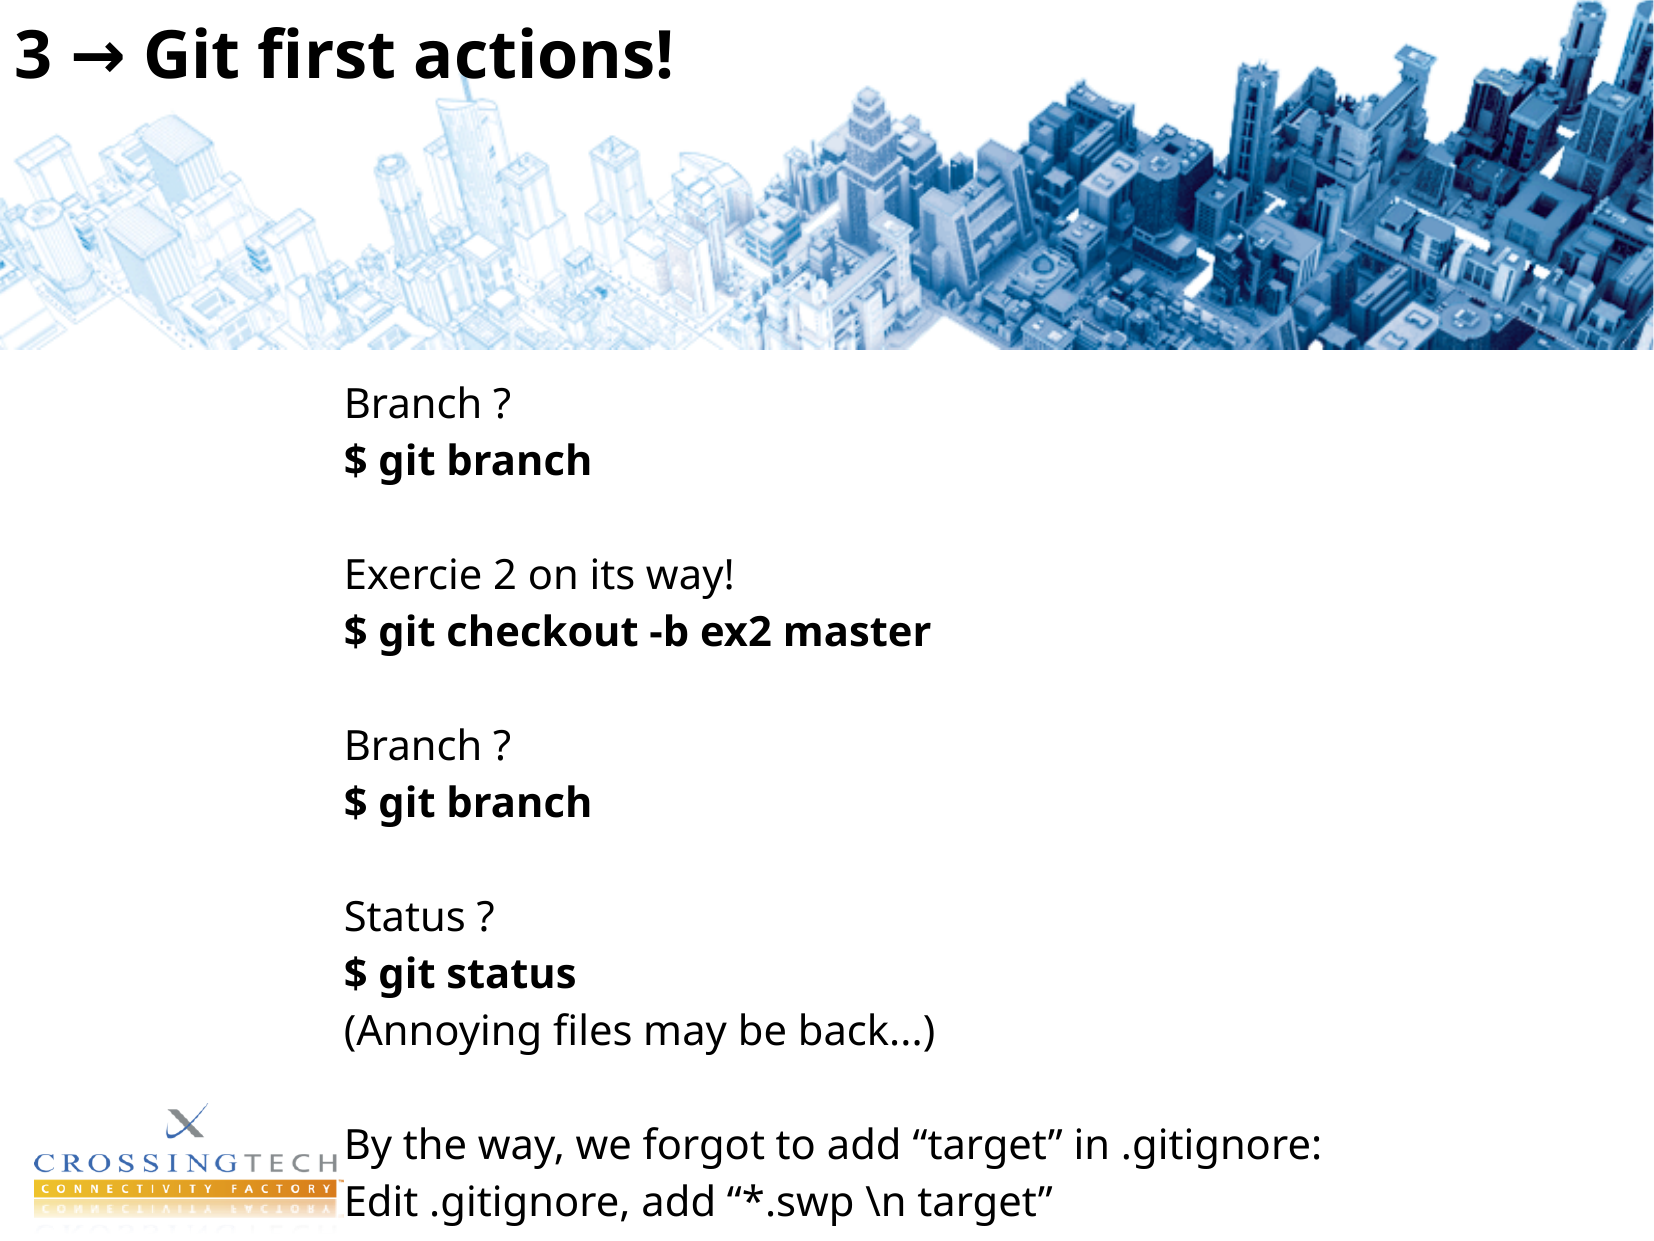

3 → Git first actions!
Branch ?
$ git branch
Exercie 2 on its way!
$ git checkout -b ex2 master
Branch ?
$ git branch
Status ?
$ git status
(Annoying files may be back...)
By the way, we forgot to add “target” in .gitignore:
Edit .gitignore, add “*.swp \n target”
$ git add .gitignore
$ git commit -m “Rise git awareness again”